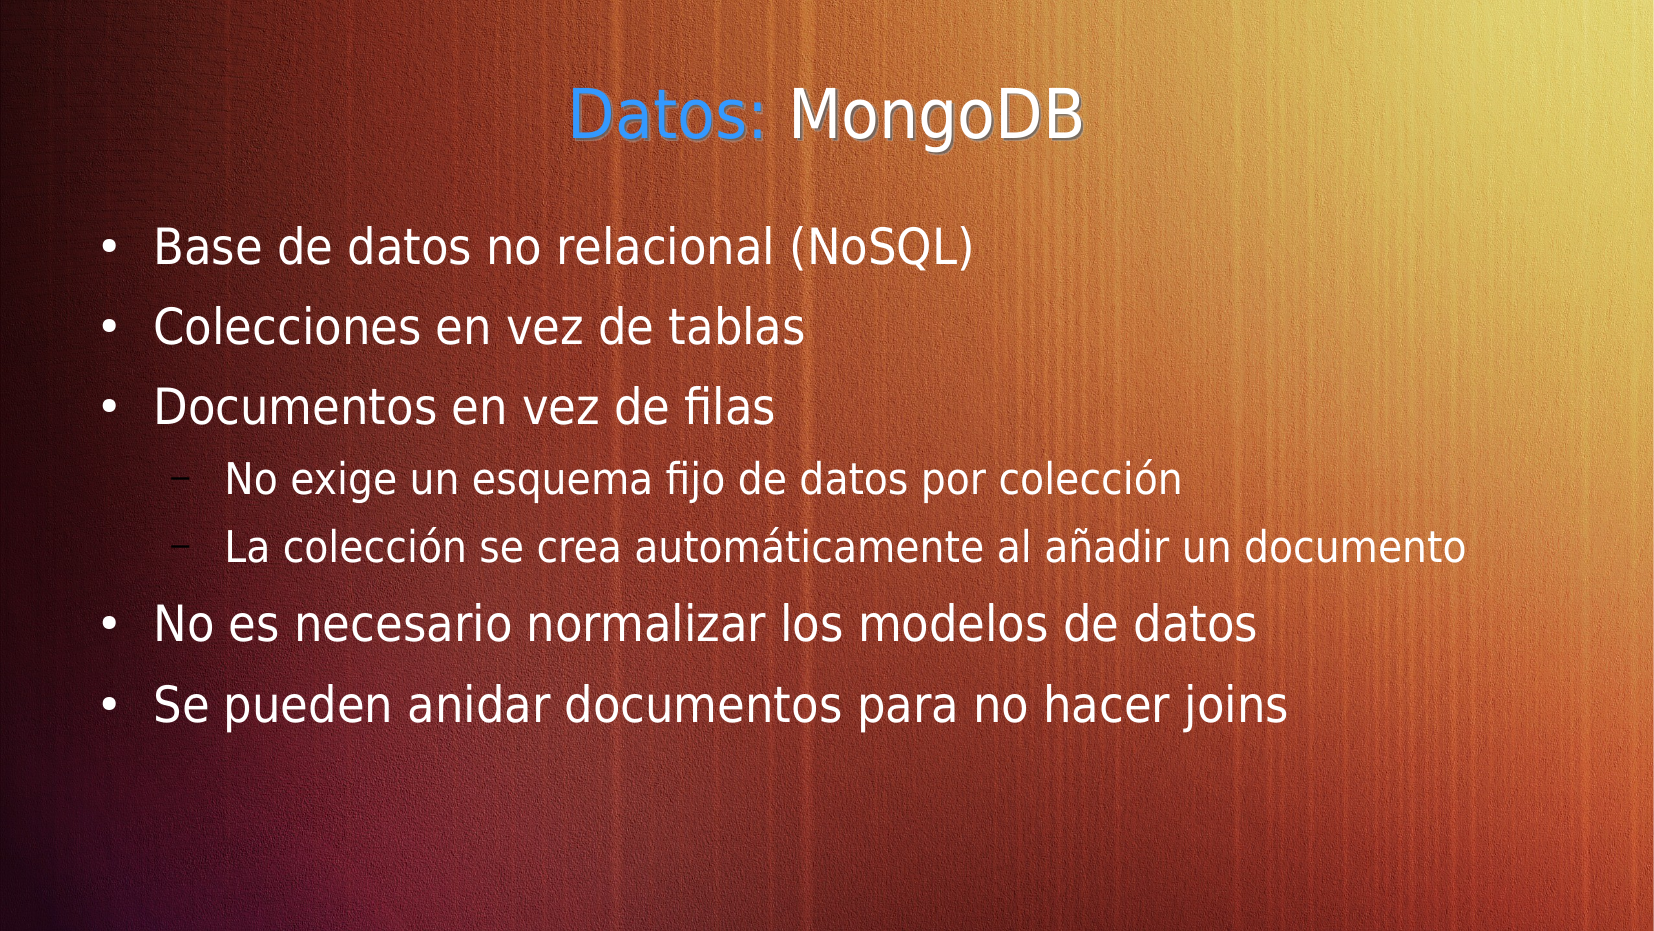

# Datos: MongoDB
Base de datos no relacional (NoSQL)
Colecciones en vez de tablas
Documentos en vez de filas
No exige un esquema fijo de datos por colección
La colección se crea automáticamente al añadir un documento
No es necesario normalizar los modelos de datos
Se pueden anidar documentos para no hacer joins